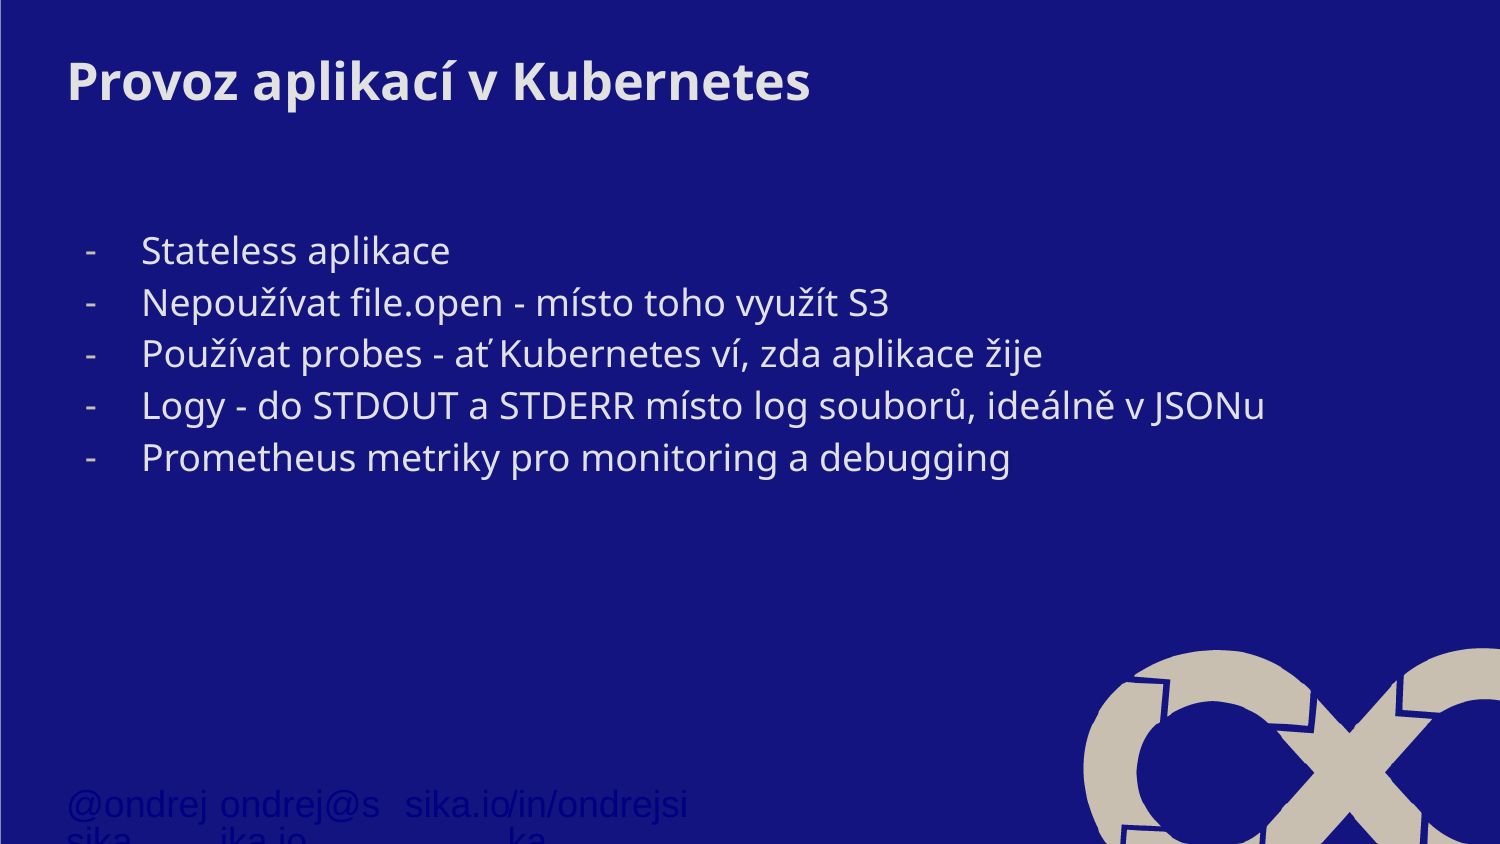

Provoz aplikací v Kubernetes
# Stateless aplikace
Nepoužívat file.open - místo toho využít S3
Používat probes - ať Kubernetes ví, zda aplikace žije
Logy - do STDOUT a STDERR místo log souborů, ideálně v JSONu
Prometheus metriky pro monitoring a debugging